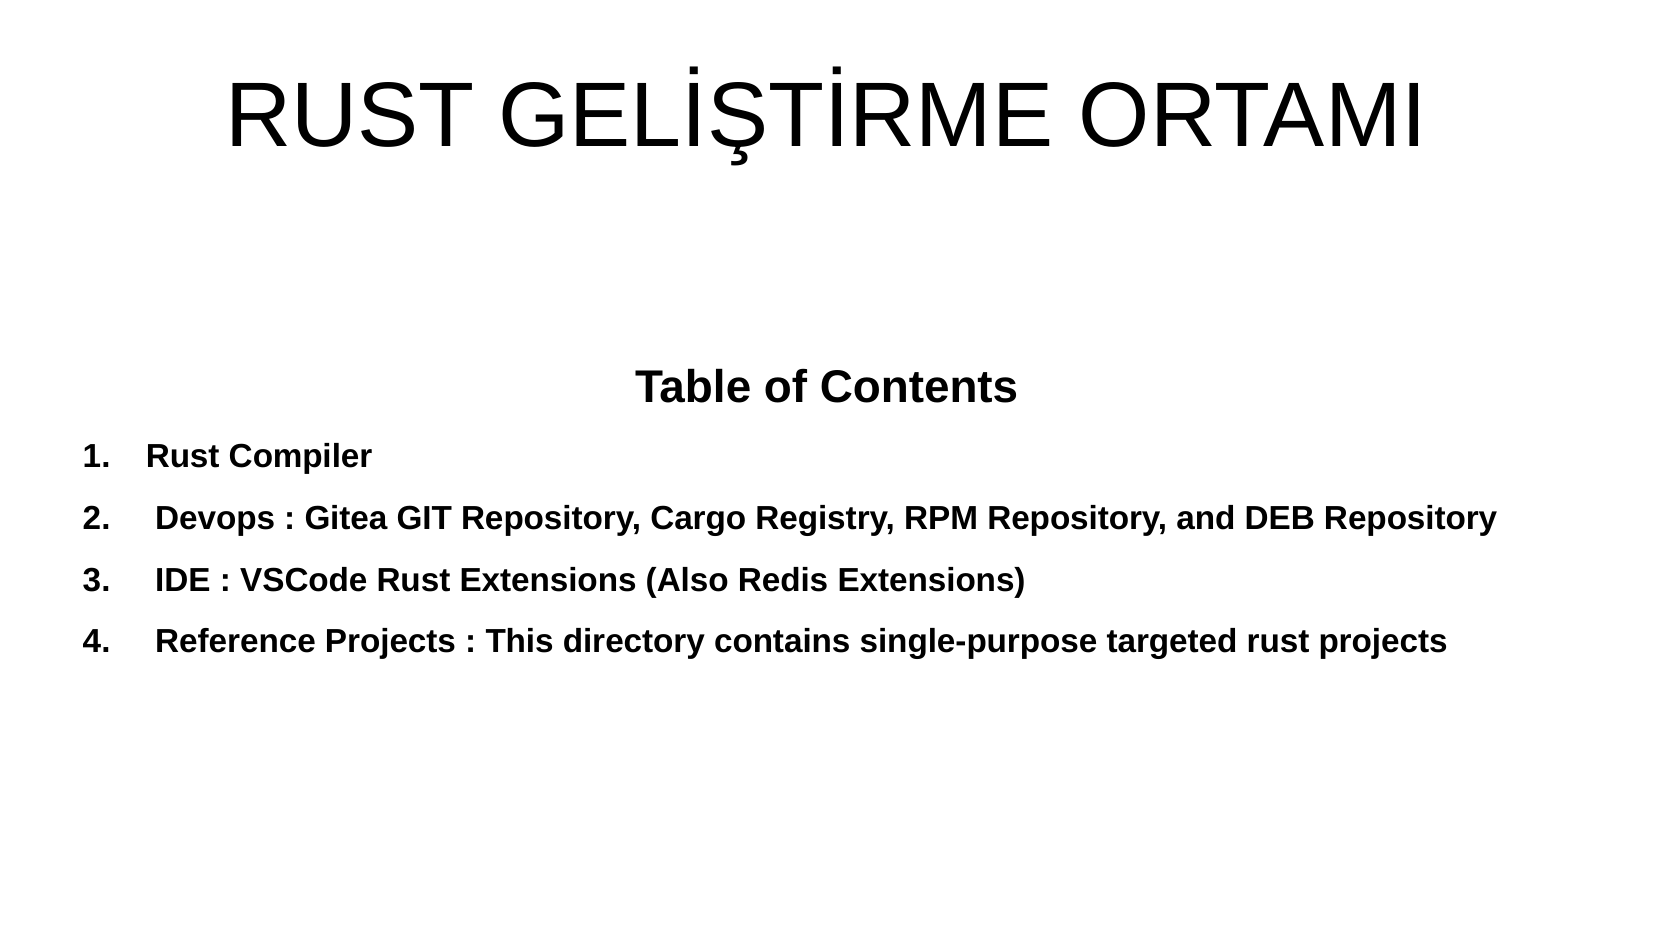

# RUST GELİŞTİRME ORTAMI
Table of Contents
 Rust Compiler
 Devops : Gitea GIT Repository, Cargo Registry, RPM Repository, and DEB Repository
 IDE : VSCode Rust Extensions (Also Redis Extensions)
 Reference Projects : This directory contains single-purpose targeted rust projects